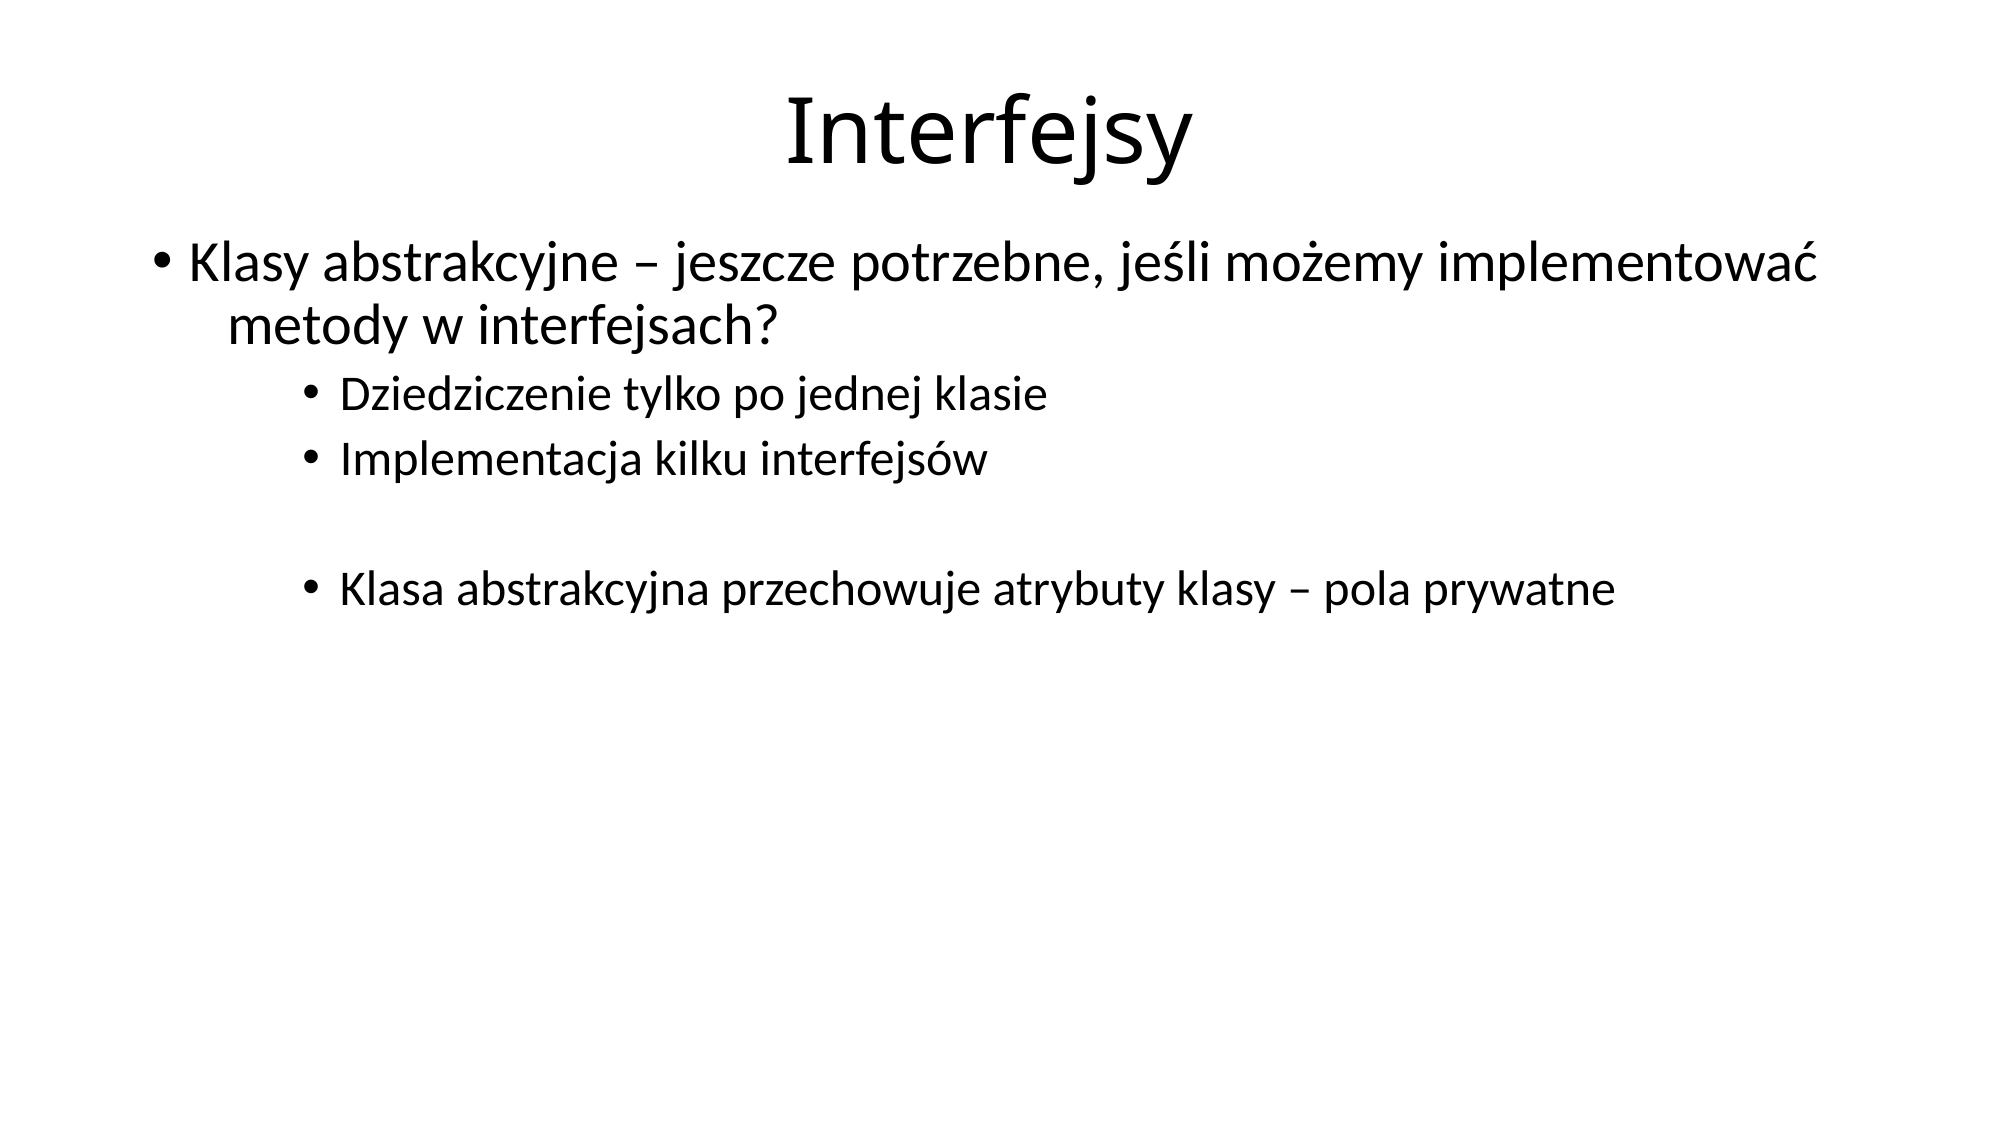

# Interfejsy
Klasy abstrakcyjne – jeszcze potrzebne, jeśli możemy implementować metody w interfejsach?
Dziedziczenie tylko po jednej klasie
Implementacja kilku interfejsów
Klasa abstrakcyjna przechowuje atrybuty klasy – pola prywatne